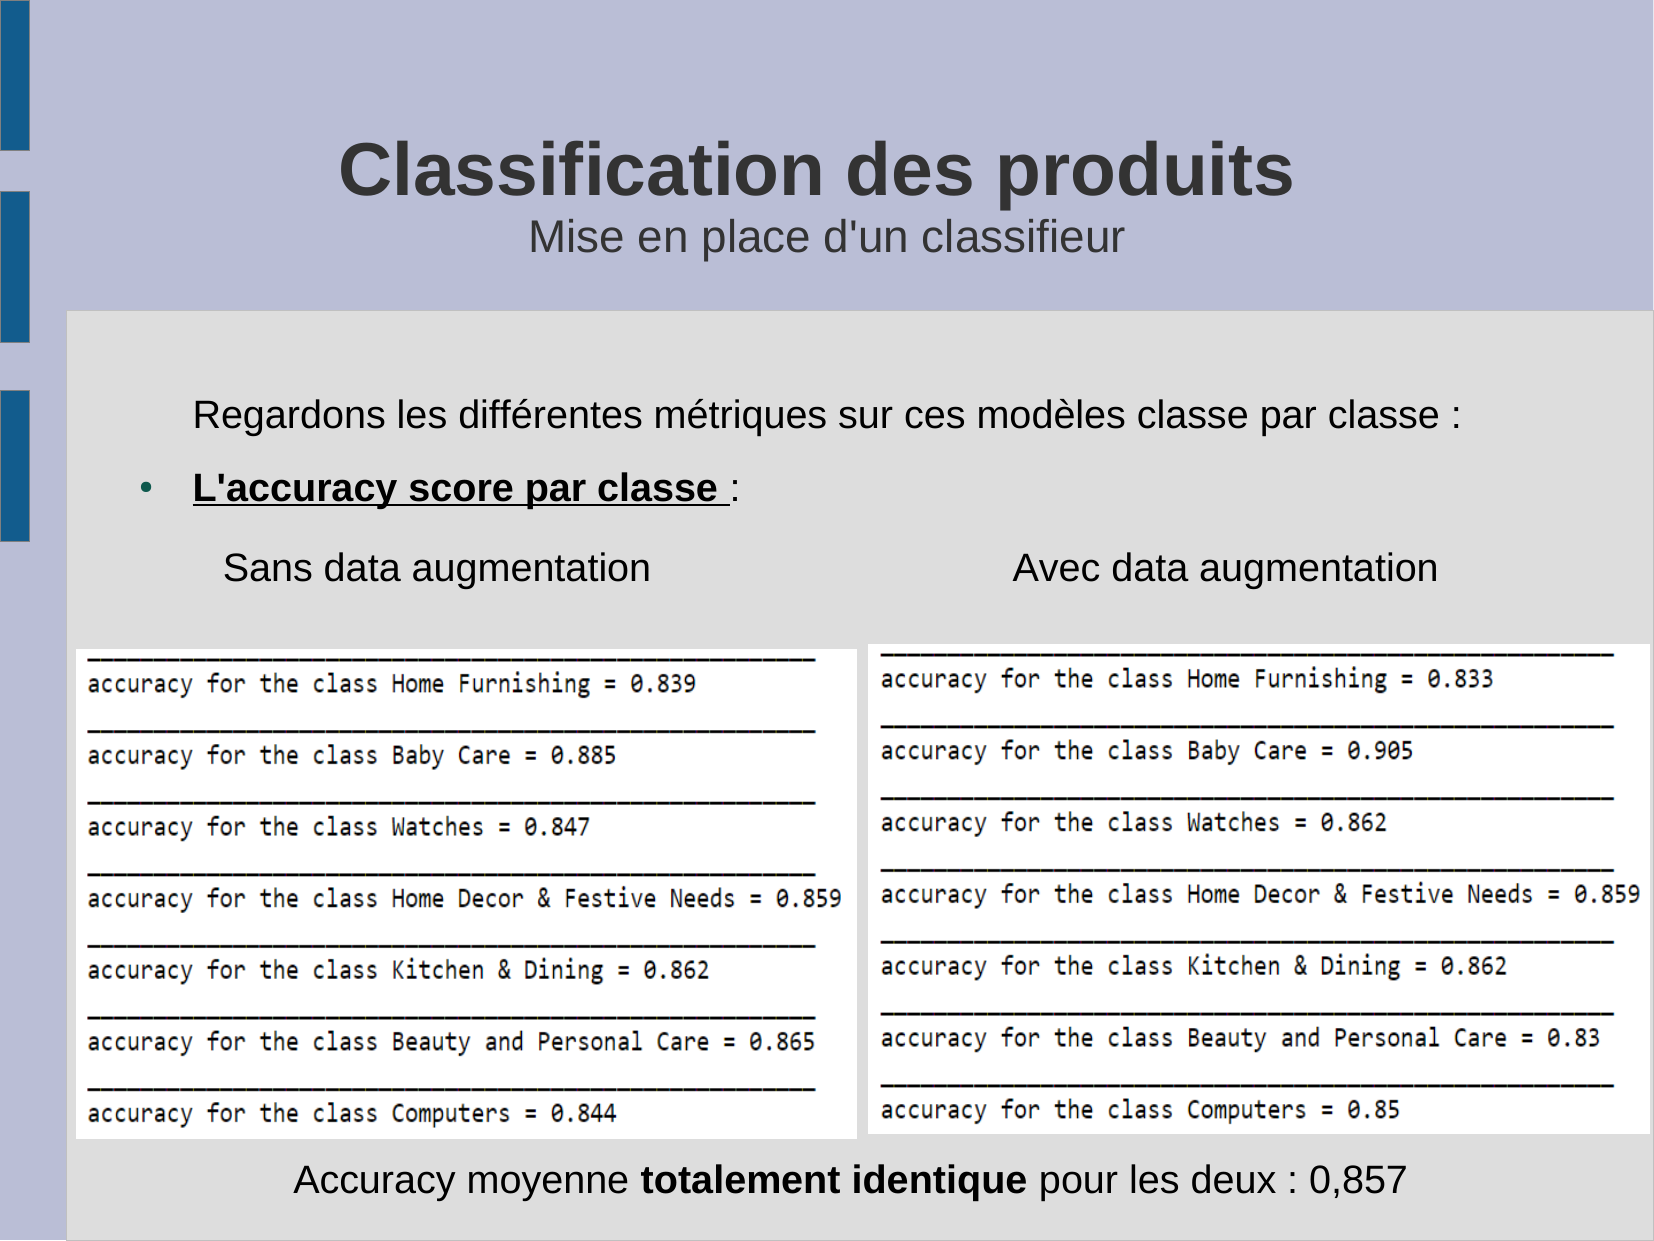

# Classification des produits Mise en place d'un classifieur
Regardons les différentes métriques sur ces modèles classe par classe :
L'accuracy score par classe :
 Sans data augmentation			 		Avec data augmentation
 Accuracy moyenne totalement identique pour les deux : 0,857